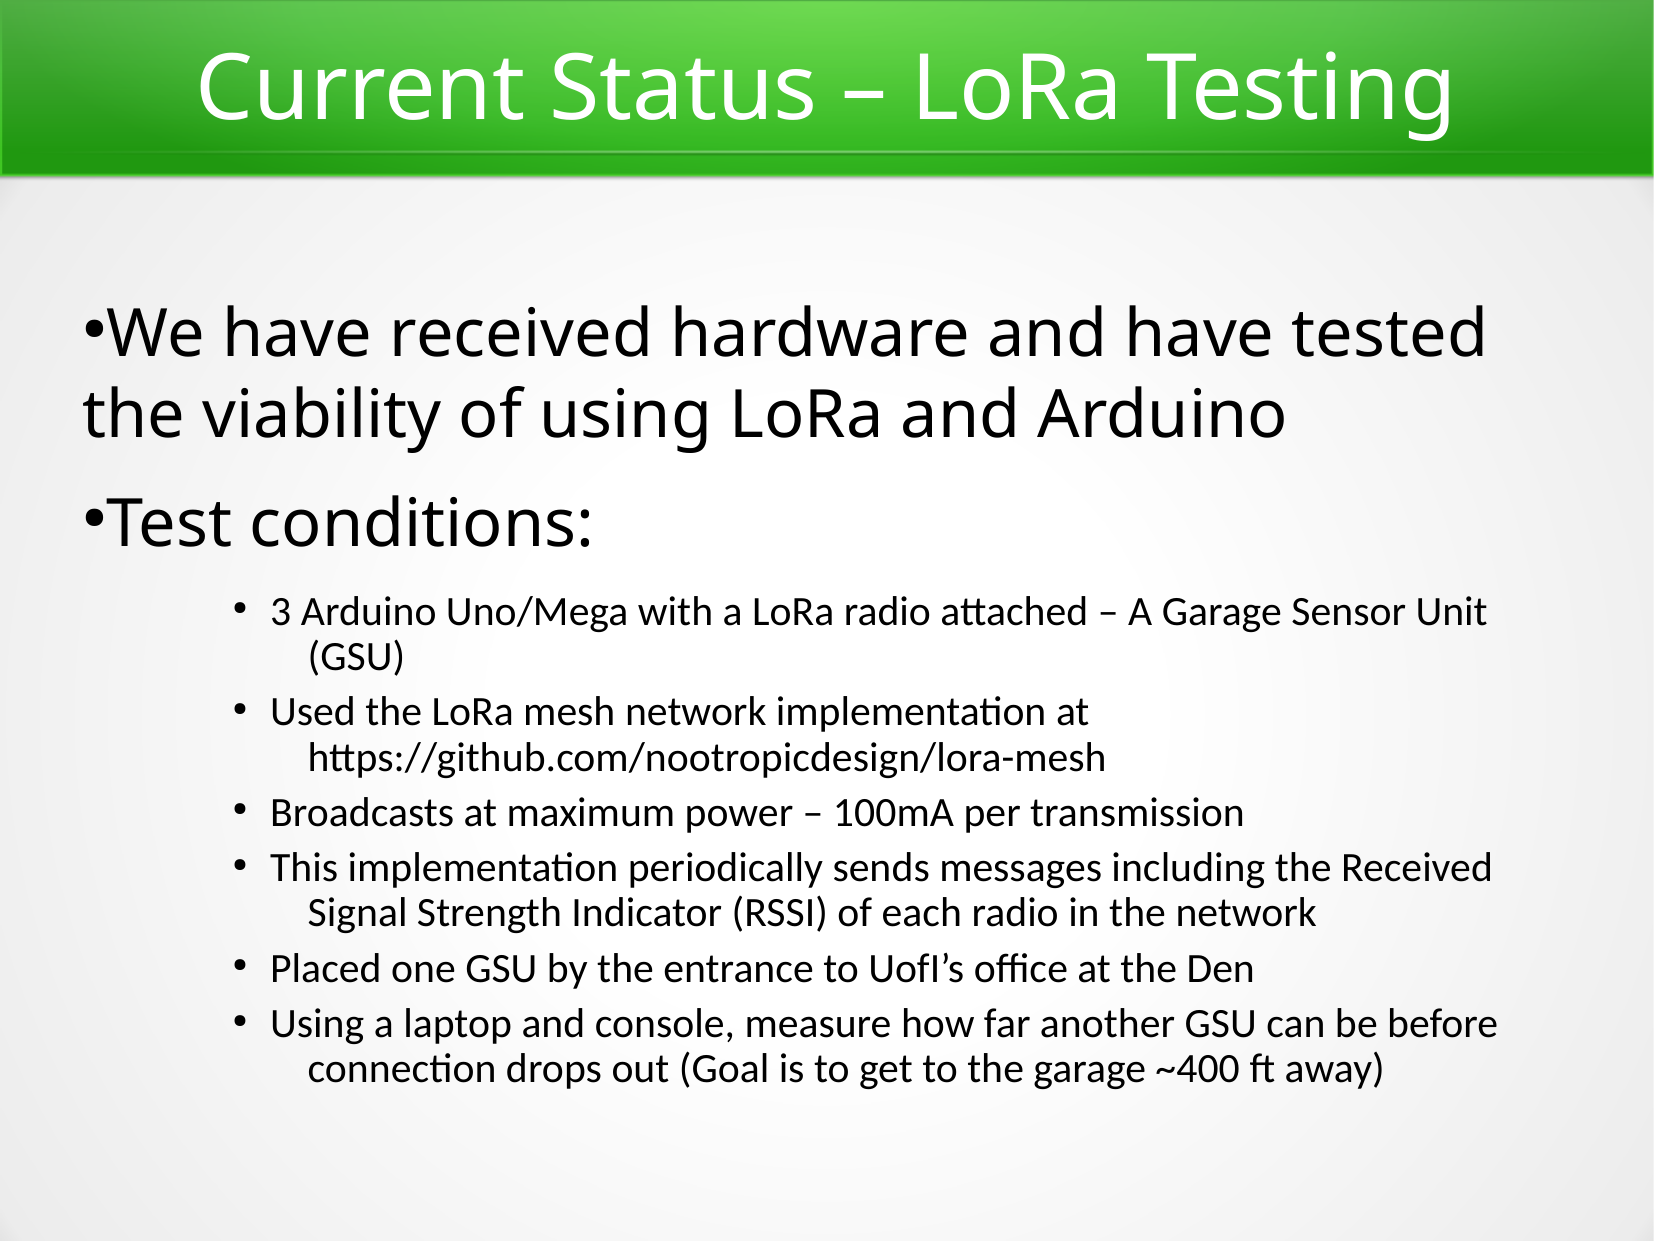

# Current Status – LoRa Testing
We have received hardware and have tested the viability of using LoRa and Arduino
Test conditions:
3 Arduino Uno/Mega with a LoRa radio attached – A Garage Sensor Unit (GSU)
Used the LoRa mesh network implementation at https://github.com/nootropicdesign/lora-mesh
Broadcasts at maximum power – 100mA per transmission
This implementation periodically sends messages including the Received Signal Strength Indicator (RSSI) of each radio in the network
Placed one GSU by the entrance to UofI’s office at the Den
Using a laptop and console, measure how far another GSU can be before connection drops out (Goal is to get to the garage ~400 ft away)